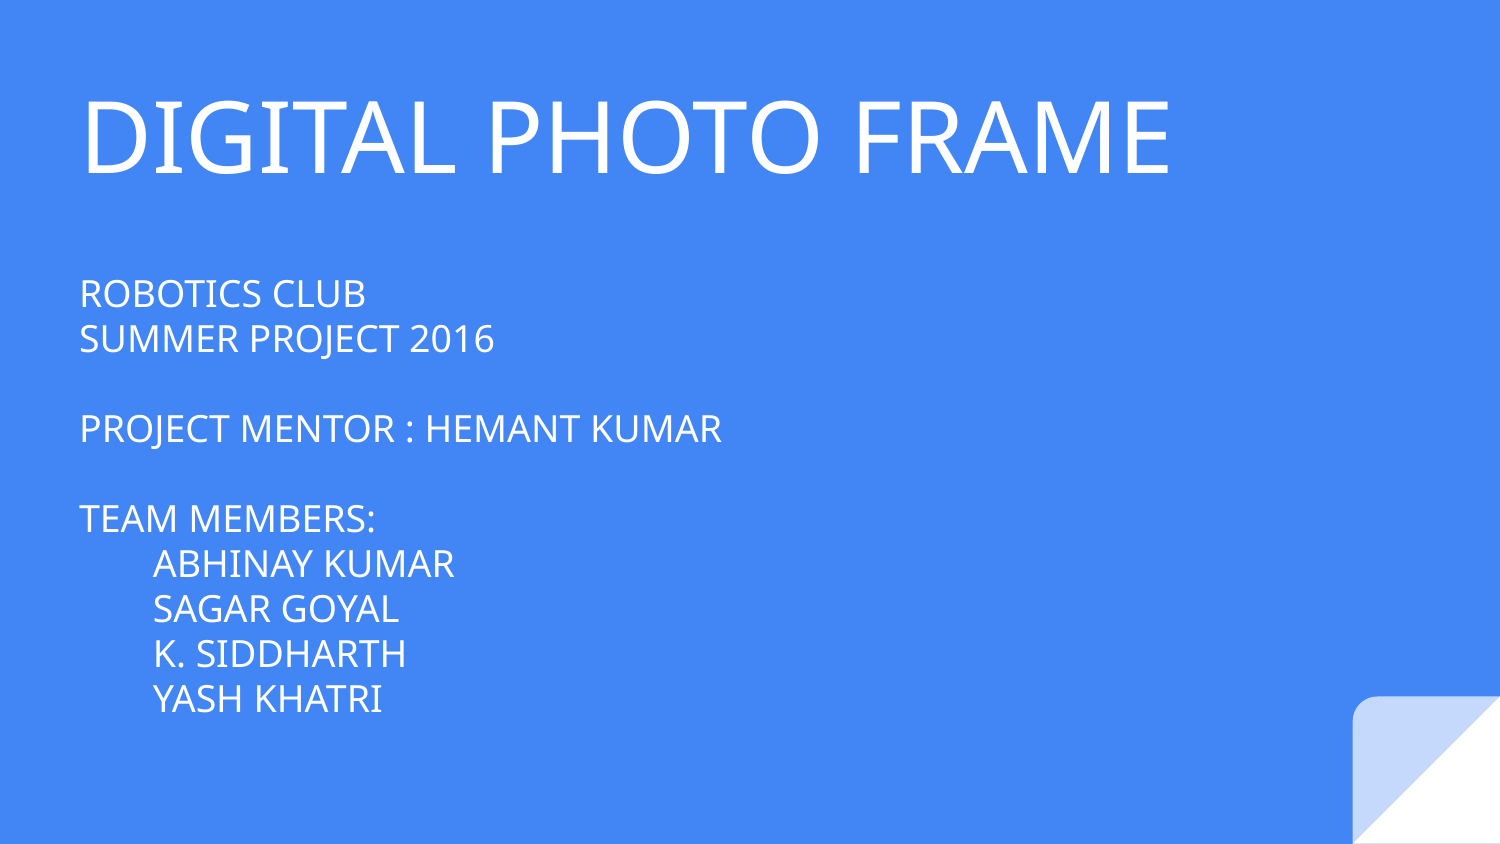

# DIGITAL PHOTO FRAME
ROBOTICS CLUB
SUMMER PROJECT 2016
PROJECT MENTOR : HEMANT KUMAR
TEAM MEMBERS:
	ABHINAY KUMAR
	SAGAR GOYAL
	K. SIDDHARTH
	YASH KHATRI